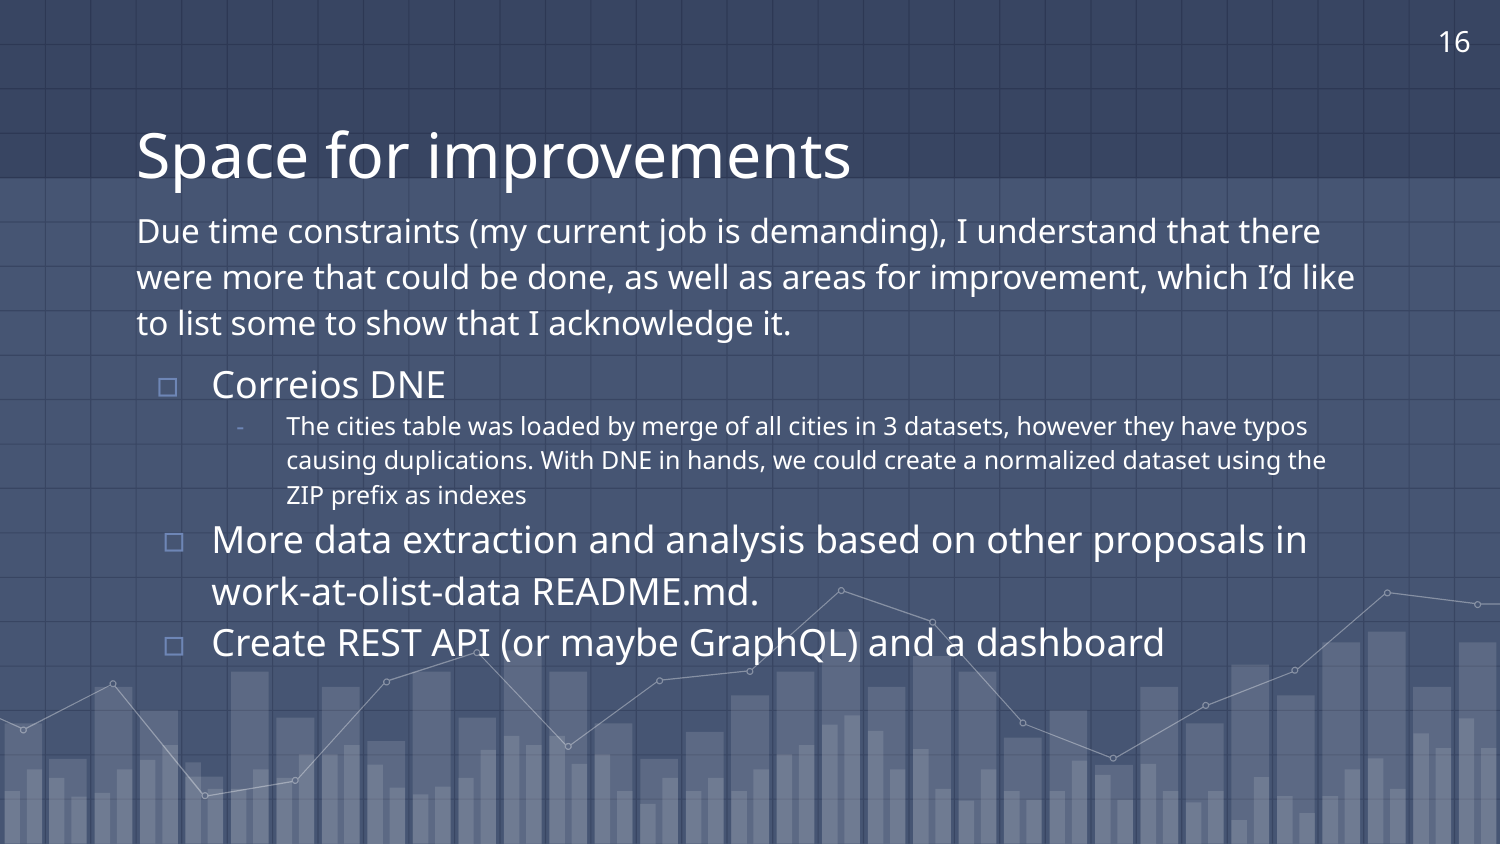

# Space for improvements
Due time constraints (my current job is demanding), I understand that there were more that could be done, as well as areas for improvement, which I’d like to list some to show that I acknowledge it.
Correios DNE
The cities table was loaded by merge of all cities in 3 datasets, however they have typos causing duplications. With DNE in hands, we could create a normalized dataset using the ZIP prefix as indexes
More data extraction and analysis based on other proposals in work-at-olist-data README.md.
Create REST API (or maybe GraphQL) and a dashboard